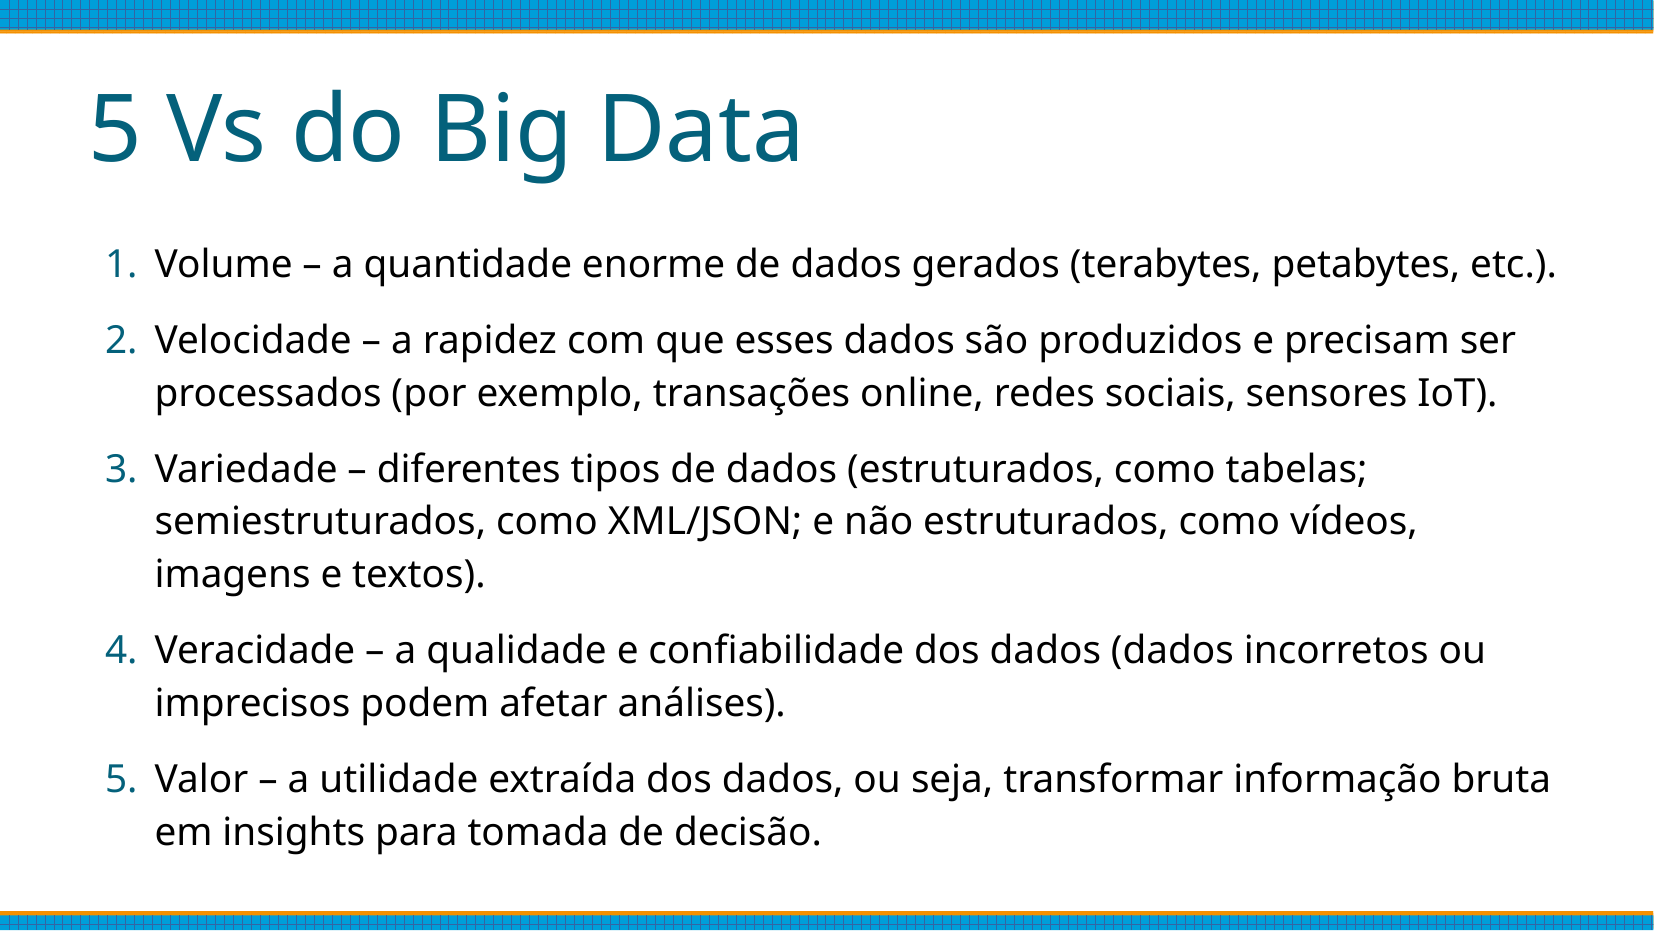

# 5 Vs do Big Data
Volume – a quantidade enorme de dados gerados (terabytes, petabytes, etc.).
Velocidade – a rapidez com que esses dados são produzidos e precisam ser processados (por exemplo, transações online, redes sociais, sensores IoT).
Variedade – diferentes tipos de dados (estruturados, como tabelas; semiestruturados, como XML/JSON; e não estruturados, como vídeos, imagens e textos).
Veracidade – a qualidade e confiabilidade dos dados (dados incorretos ou imprecisos podem afetar análises).
Valor – a utilidade extraída dos dados, ou seja, transformar informação bruta em insights para tomada de decisão.